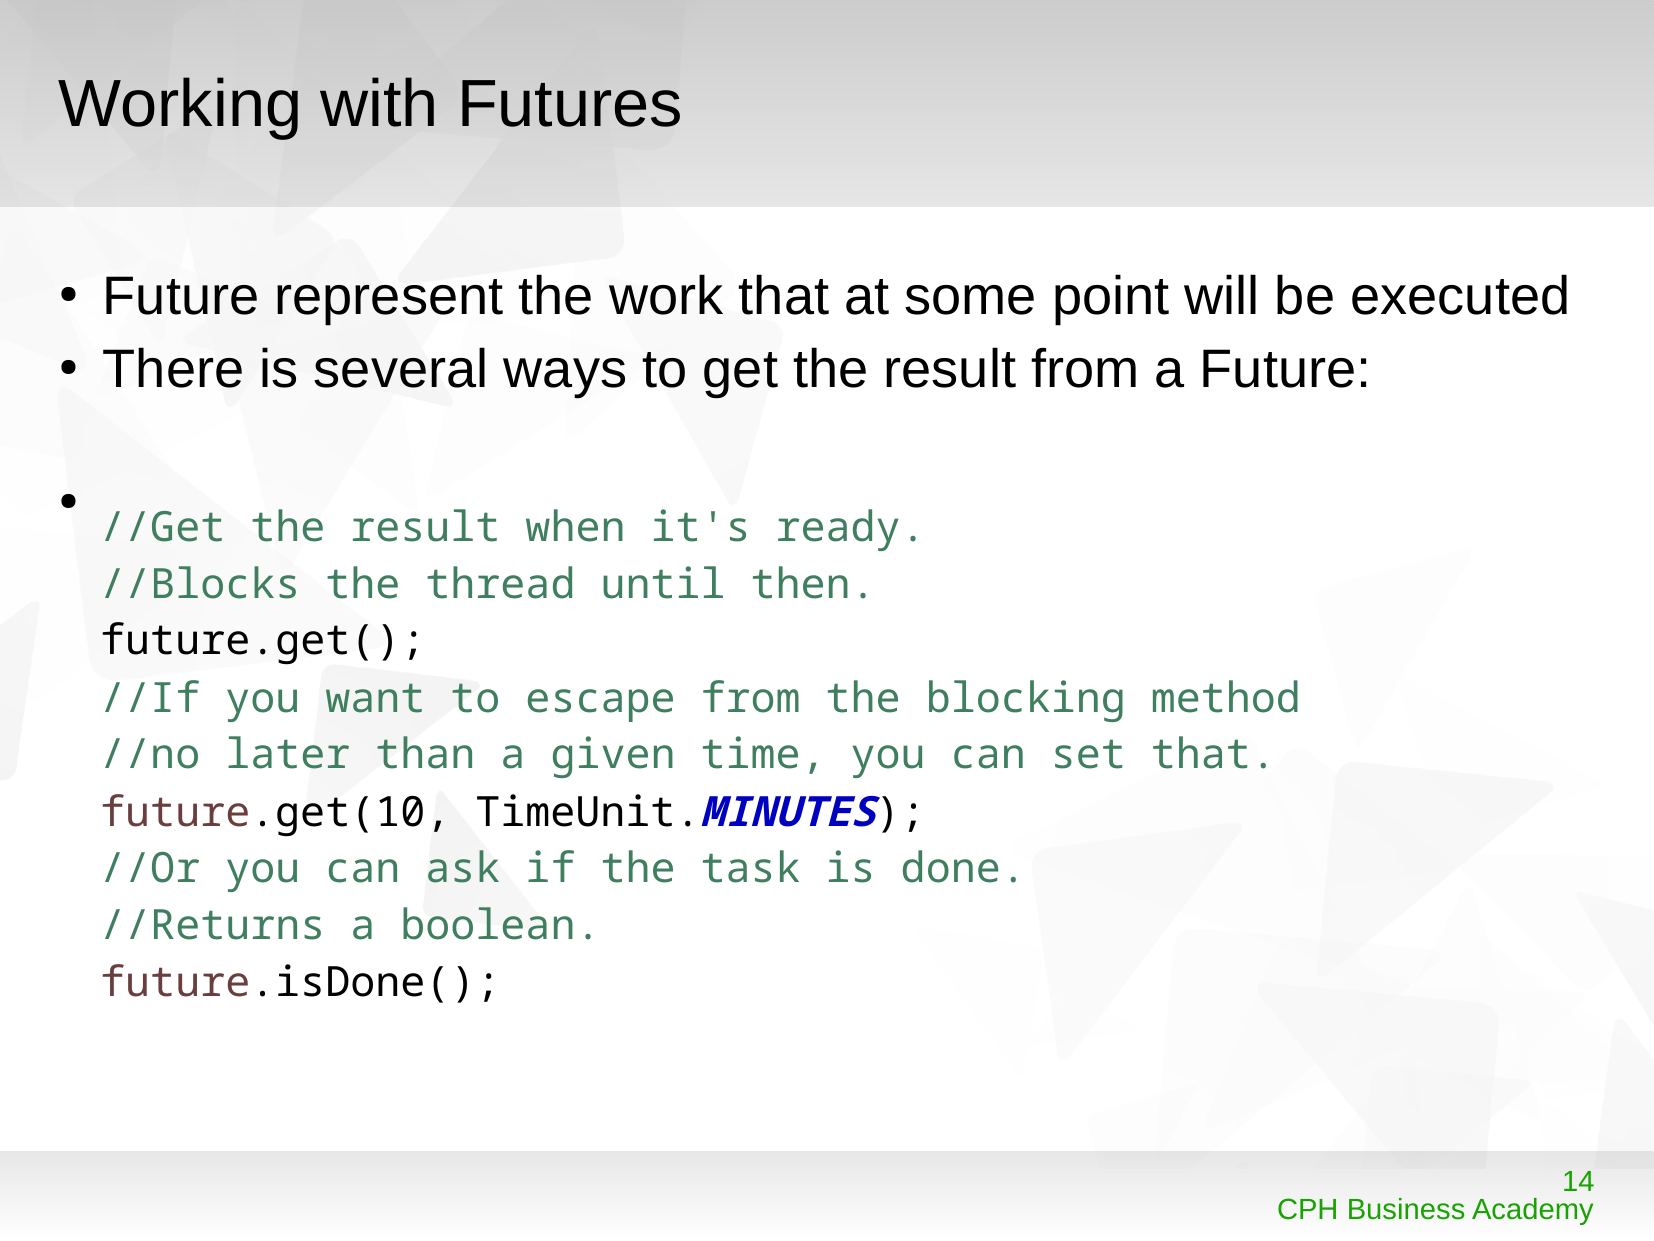

# Working with Futures
Future represent the work that at some point will be executed
There is several ways to get the result from a Future:
 //Get the result when it's ready.
 //Blocks the thread until then.
 future.get();
 //If you want to escape from the blocking method
 //no later than a given time, you can set that.
 future.get(10, TimeUnit.MINUTES);
 //Or you can ask if the task is done.
 //Returns a boolean.
 future.isDone();
14
CPH Business Academy